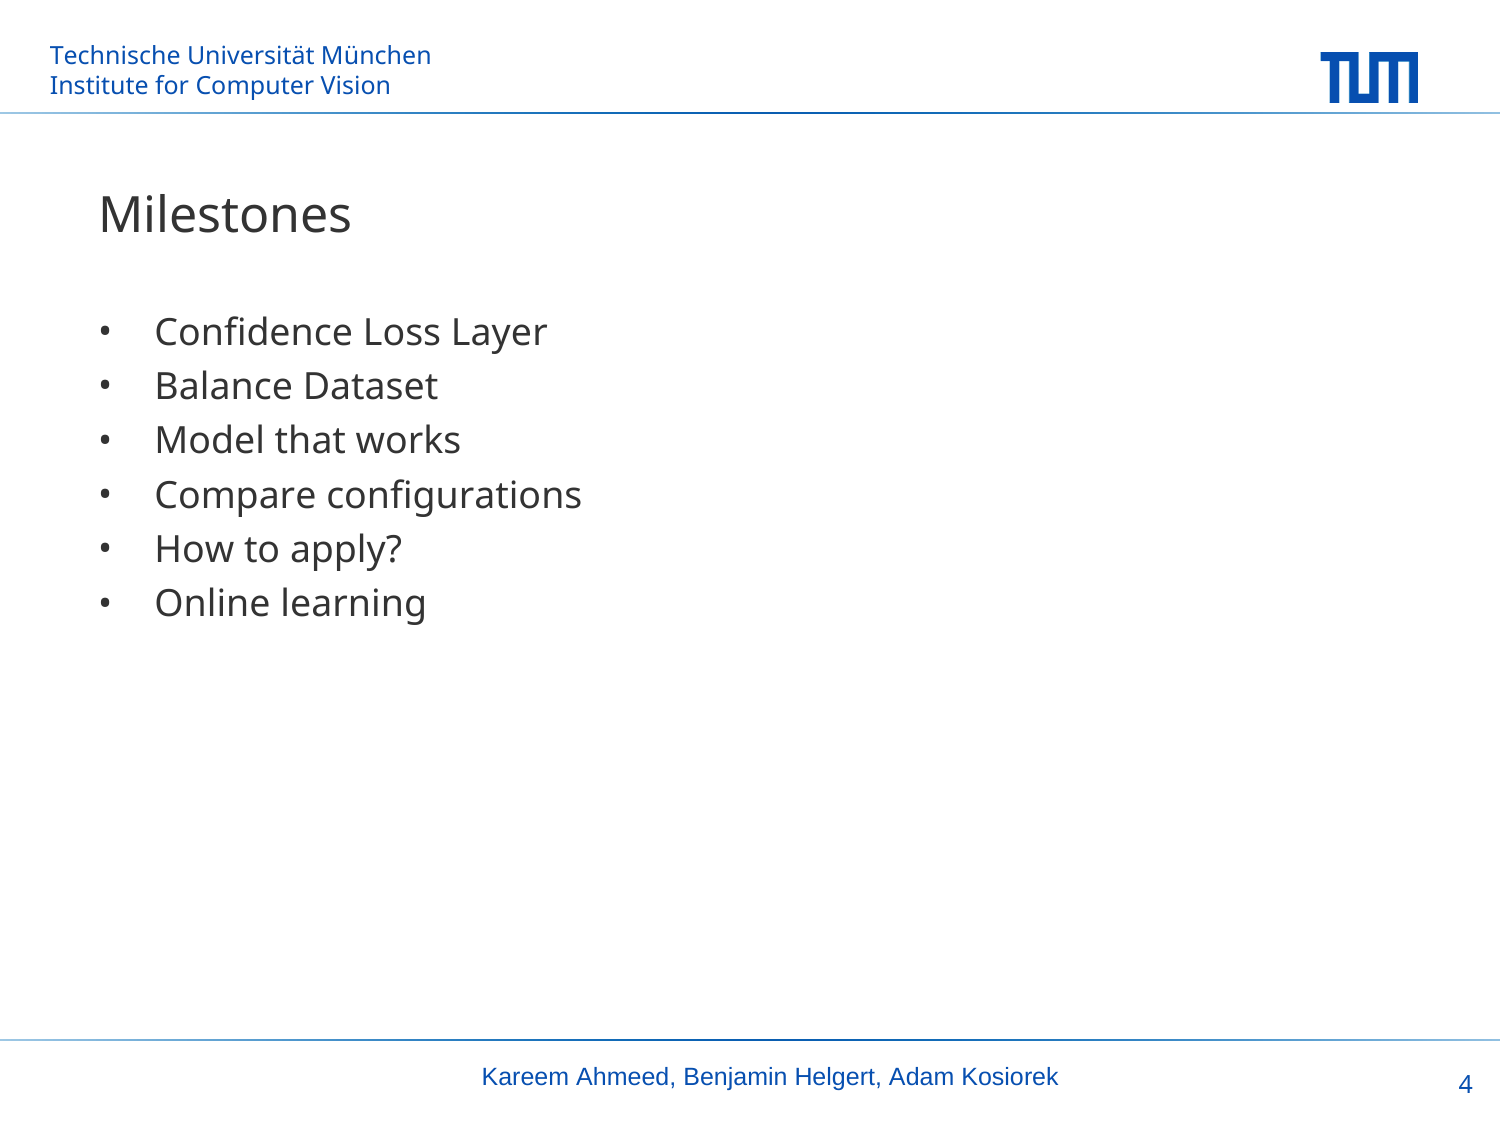

# Milestones
Confidence Loss Layer
Balance Dataset
Model that works
Compare configurations
How to apply?
Online learning
Kareem Ahmeed, Benjamin Helgert, Adam Kosiorek